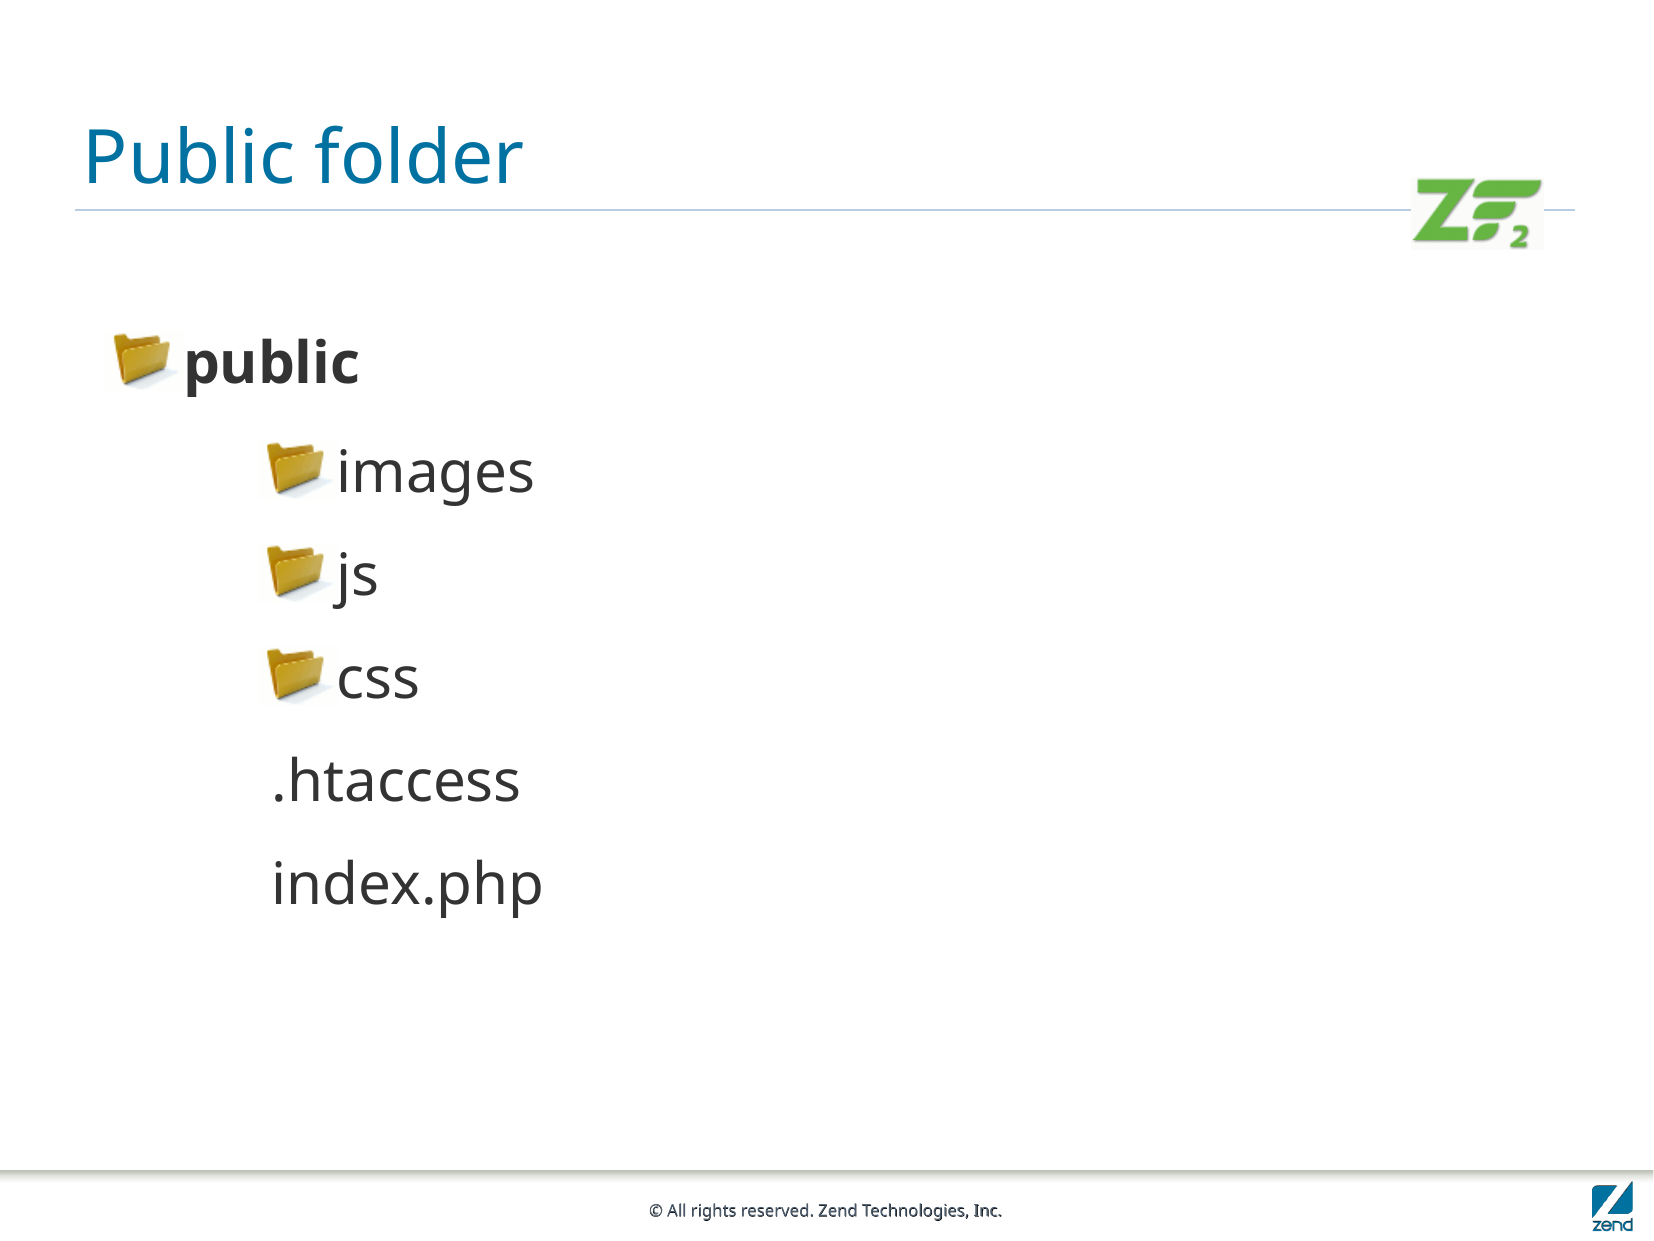

# Public folder
public
images
js
css
.htaccess
index.php